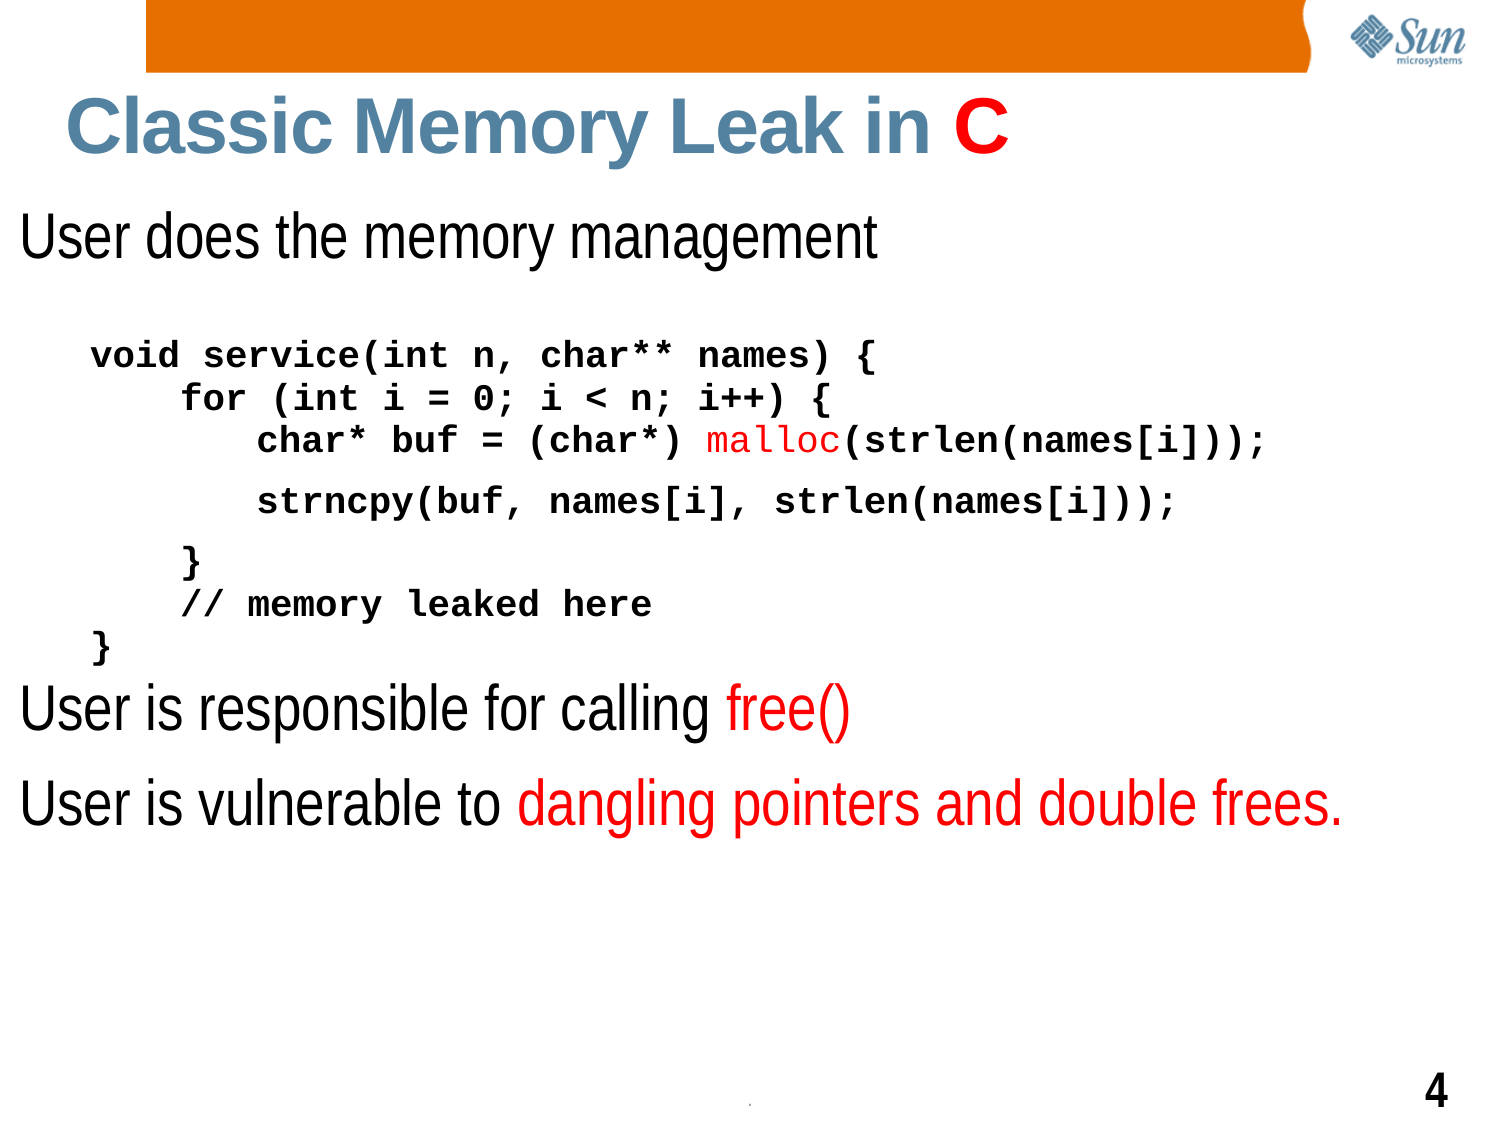

# Classic Memory Leak in C
User does the memory management
 void service(int n, char** names) {
 for (int i = 0; i < n; i++) {
 char* buf = (char*) malloc(strlen(names[i]));
 strncpy(buf, names[i], strlen(names[i]));
 }
 // memory leaked here
 }
User is responsible for calling free()
User is vulnerable to dangling pointers and double frees.